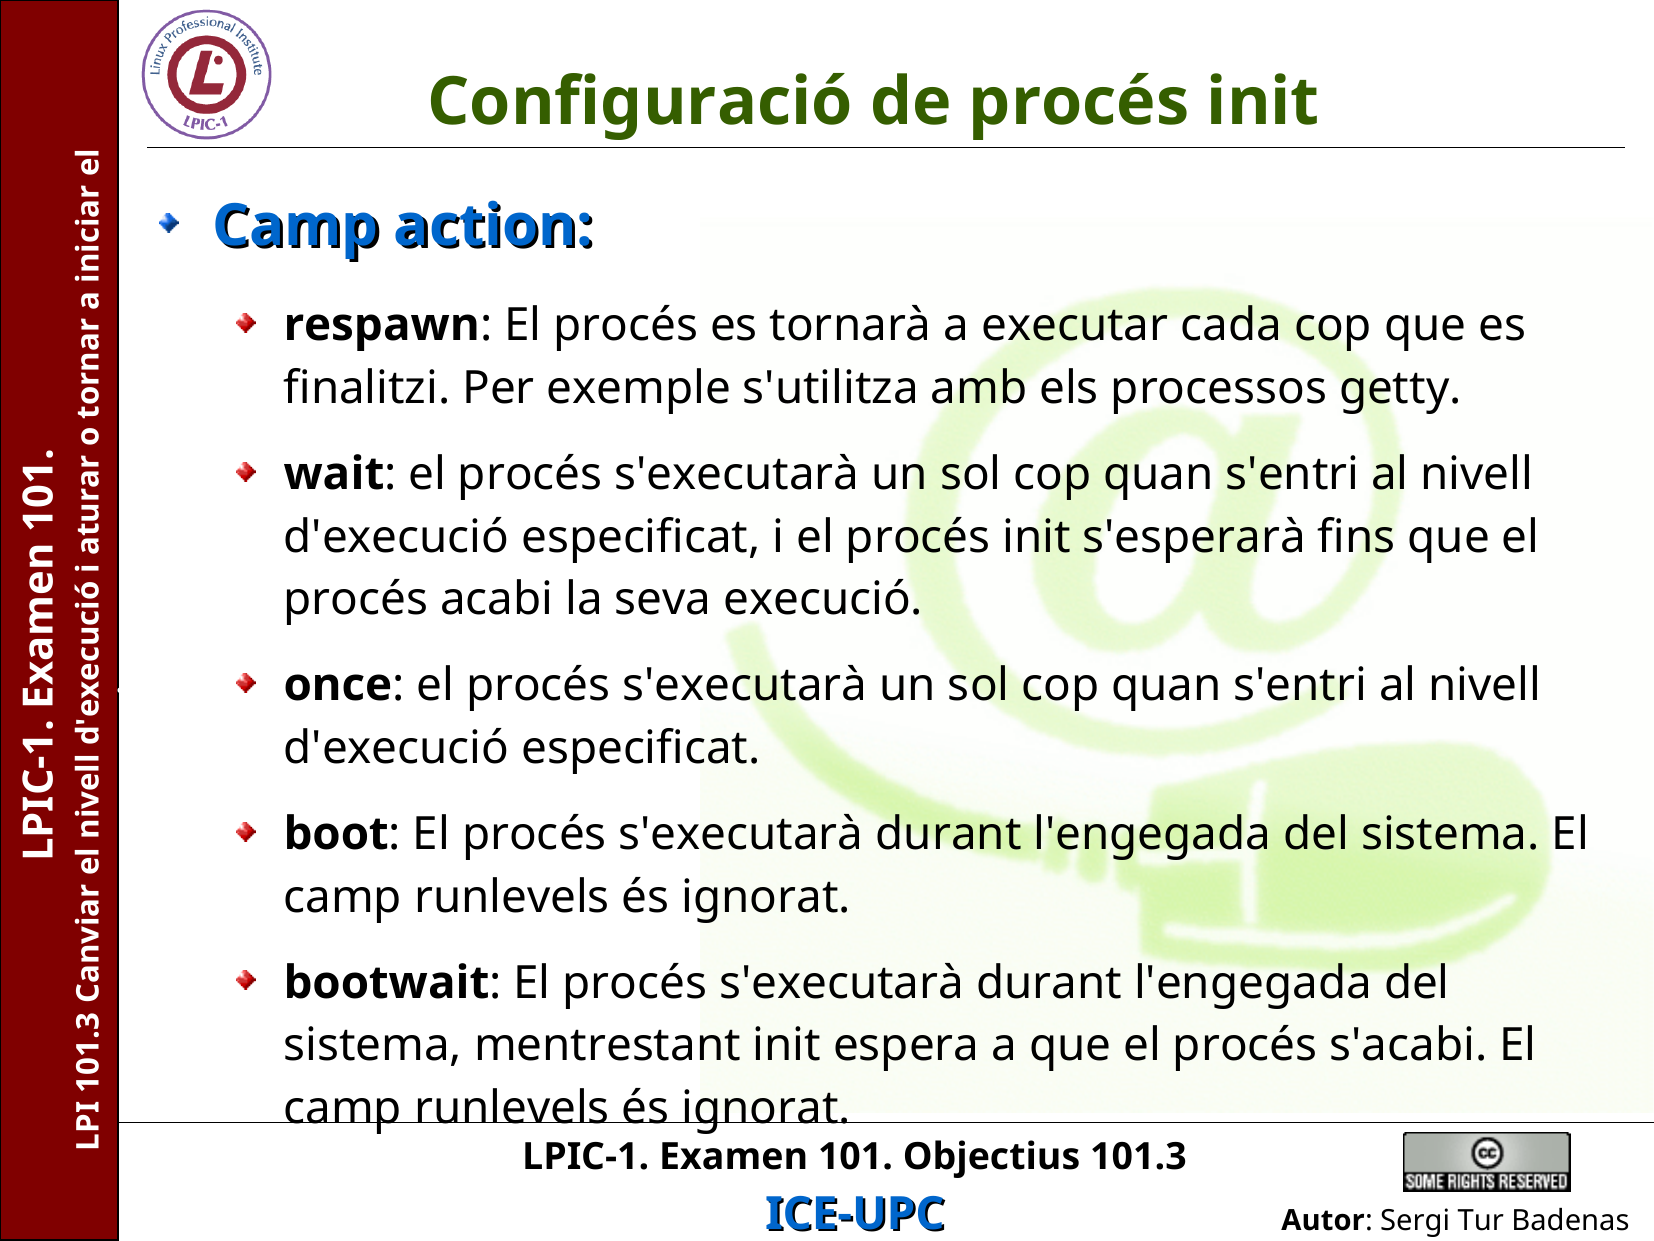

# Configuració de procés init
Camp action:
respawn: El procés es tornarà a executar cada cop que es finalitzi. Per exemple s'utilitza amb els processos getty.
wait: el procés s'executarà un sol cop quan s'entri al nivell d'execució especificat, i el procés init s'esperarà fins que el procés acabi la seva execució.
once: el procés s'executarà un sol cop quan s'entri al nivell d'execució especificat.
boot: El procés s'executarà durant l'engegada del sistema. El camp runlevels és ignorat.
bootwait: El procés s'executarà durant l'engegada del sistema, mentrestant init espera a que el procés s'acabi. El camp runlevels és ignorat.